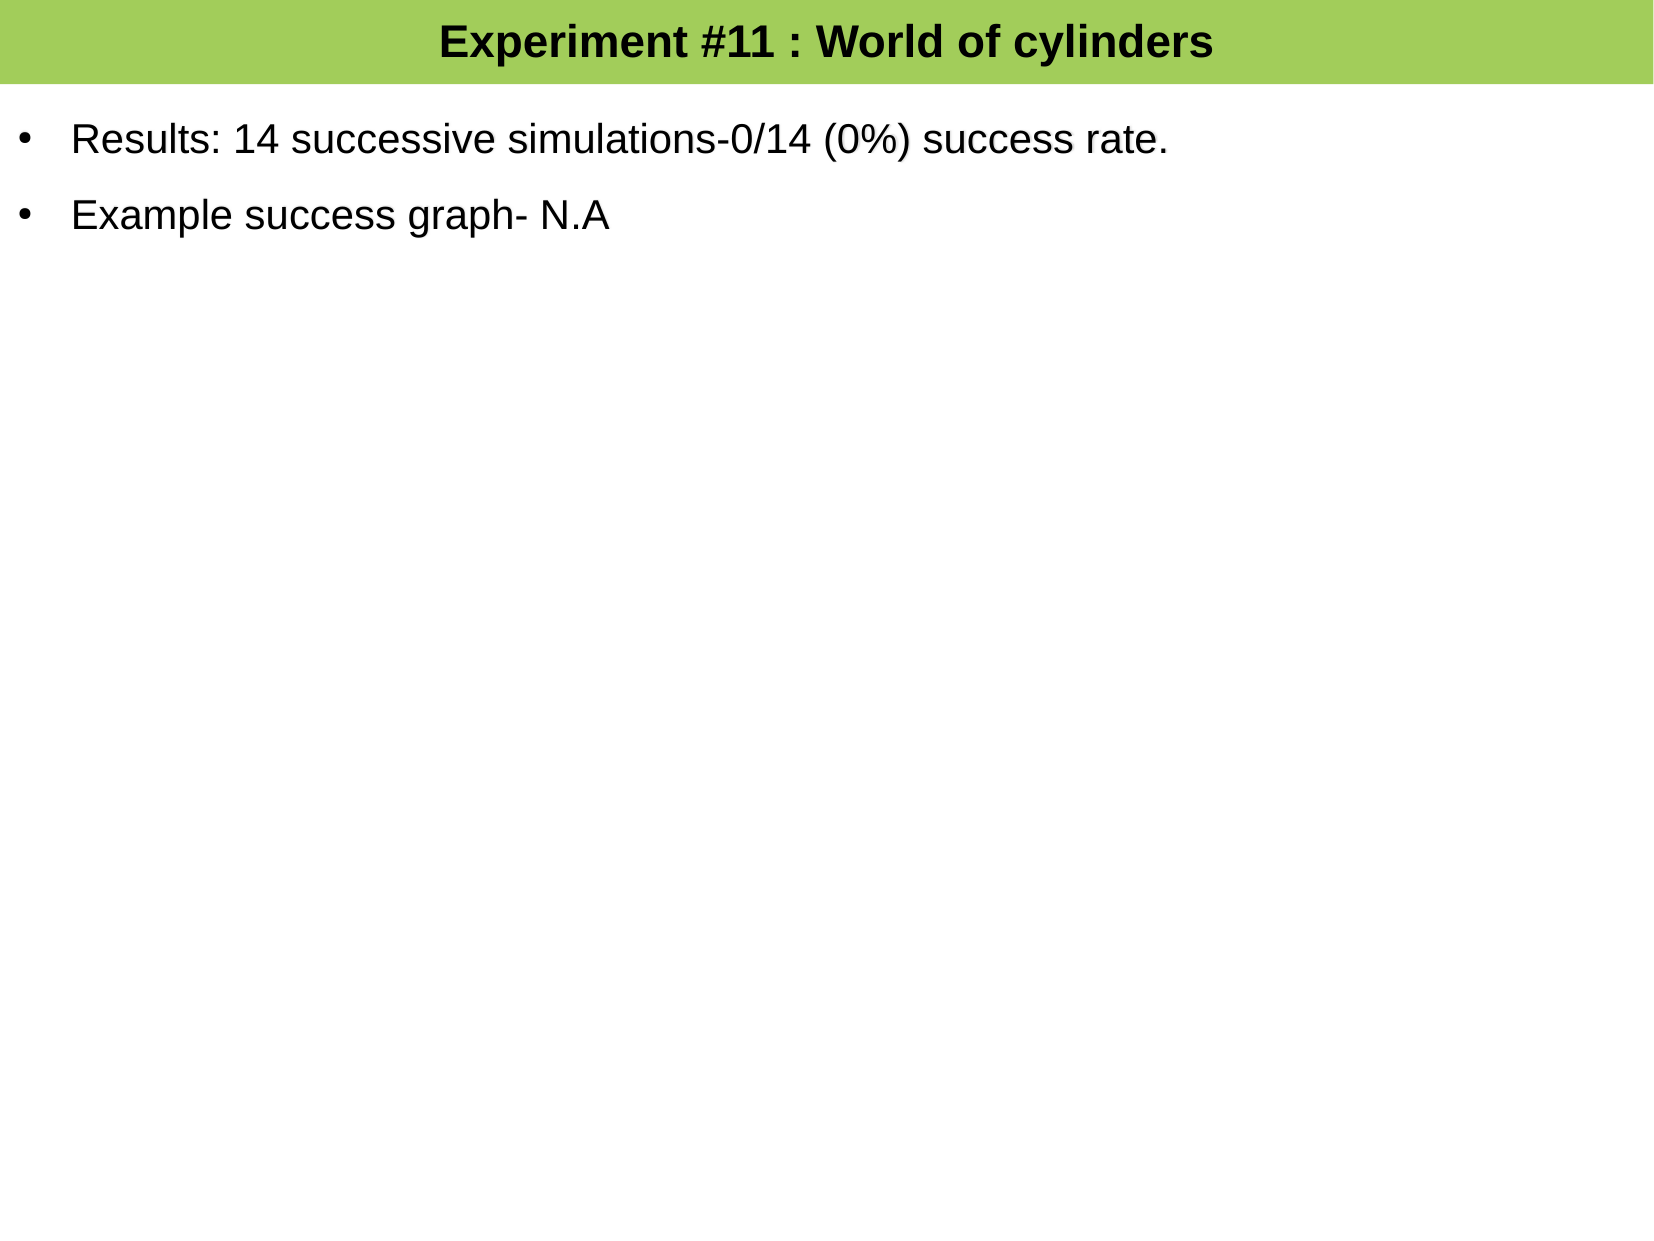

# Experiment #11 : World of cylinders
Results: 14 successive simulations-0/14 (0%) success rate.
Example success graph- N.A